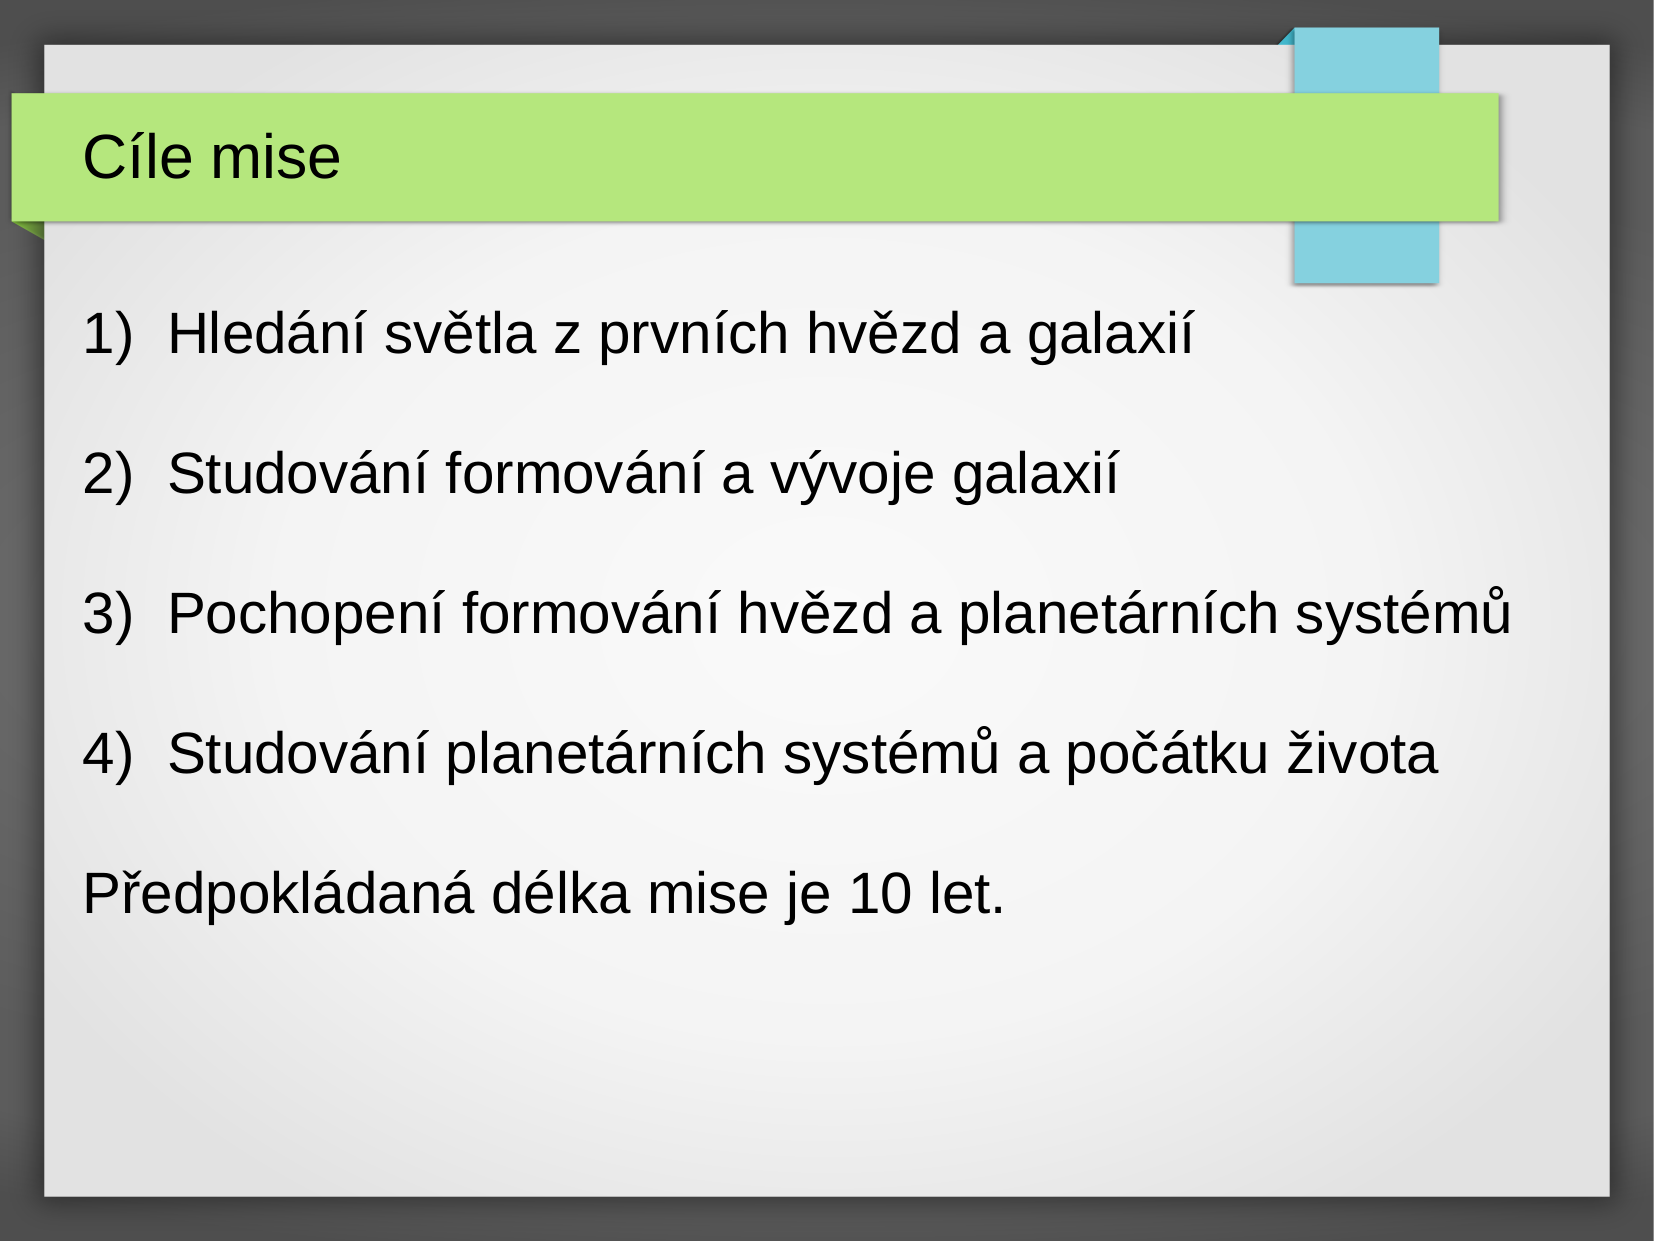

# Cíle mise
Hledání světla z prvních hvězd a galaxií
Studování formování a vývoje galaxií
Pochopení formování hvězd a planetárních systémů
Studování planetárních systémů a počátku života
Předpokládaná délka mise je 10 let.